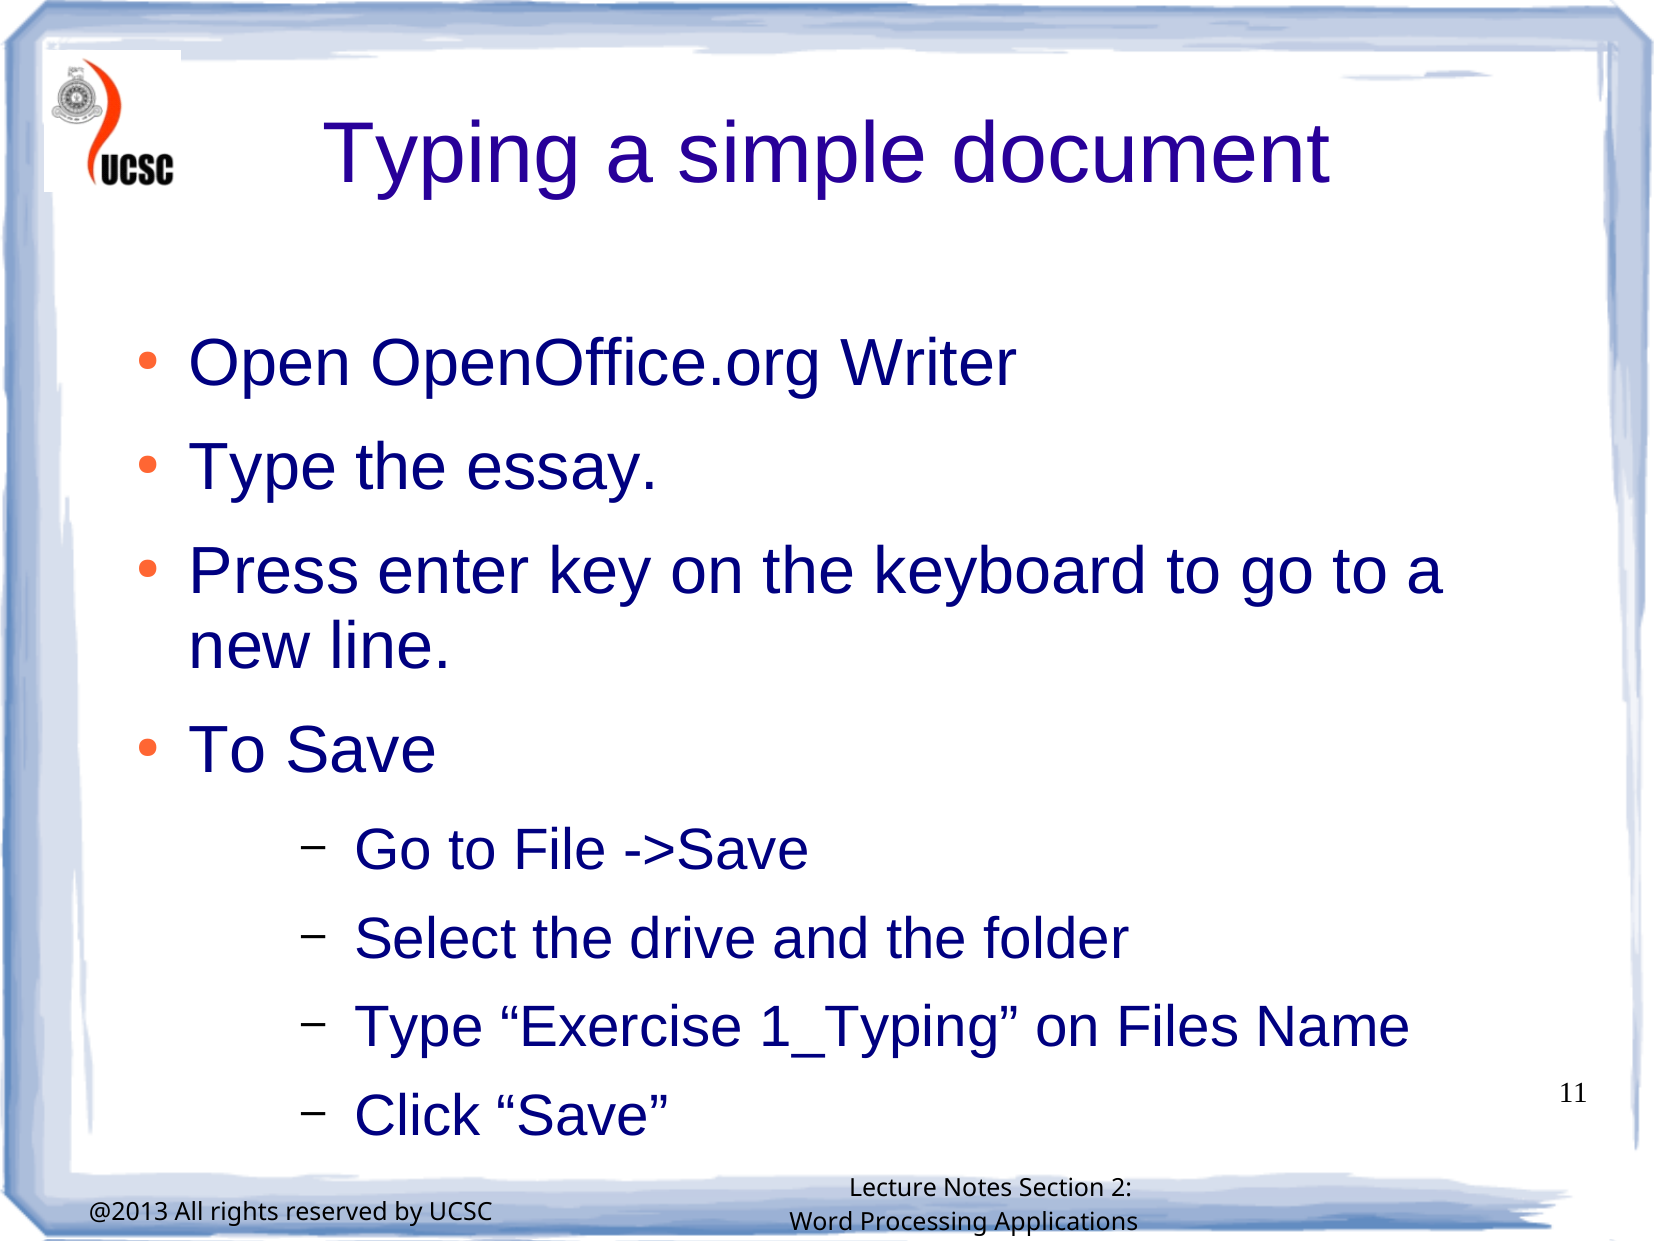

# Typing a simple document
Open OpenOffice.org Writer
Type the essay.
Press enter key on the keyboard to go to a new line.
To Save
Go to File ->Save
Select the drive and the folder
Type “Exercise 1_Typing” on Files Name
Click “Save”
11